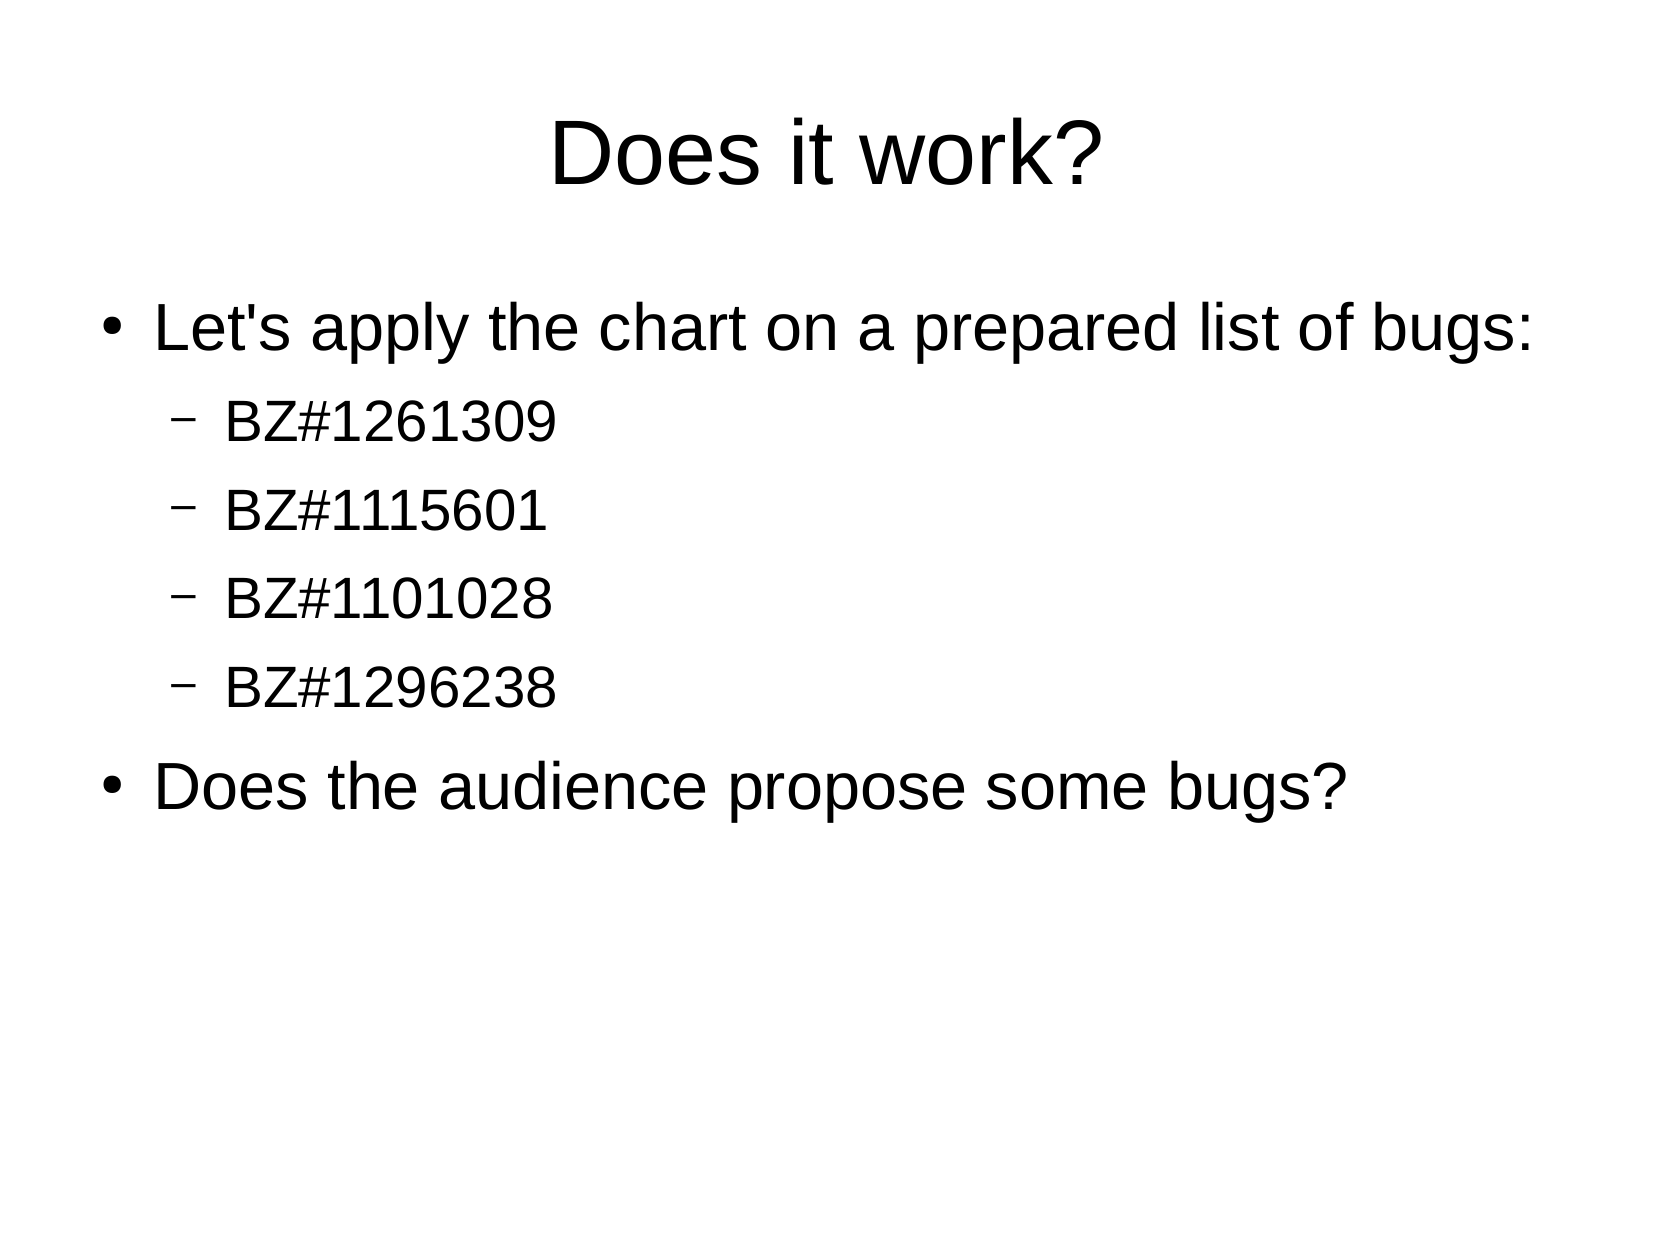

# Does it work?
Let's apply the chart on a prepared list of bugs:
BZ#1261309
BZ#1115601
BZ#1101028
BZ#1296238
Does the audience propose some bugs?